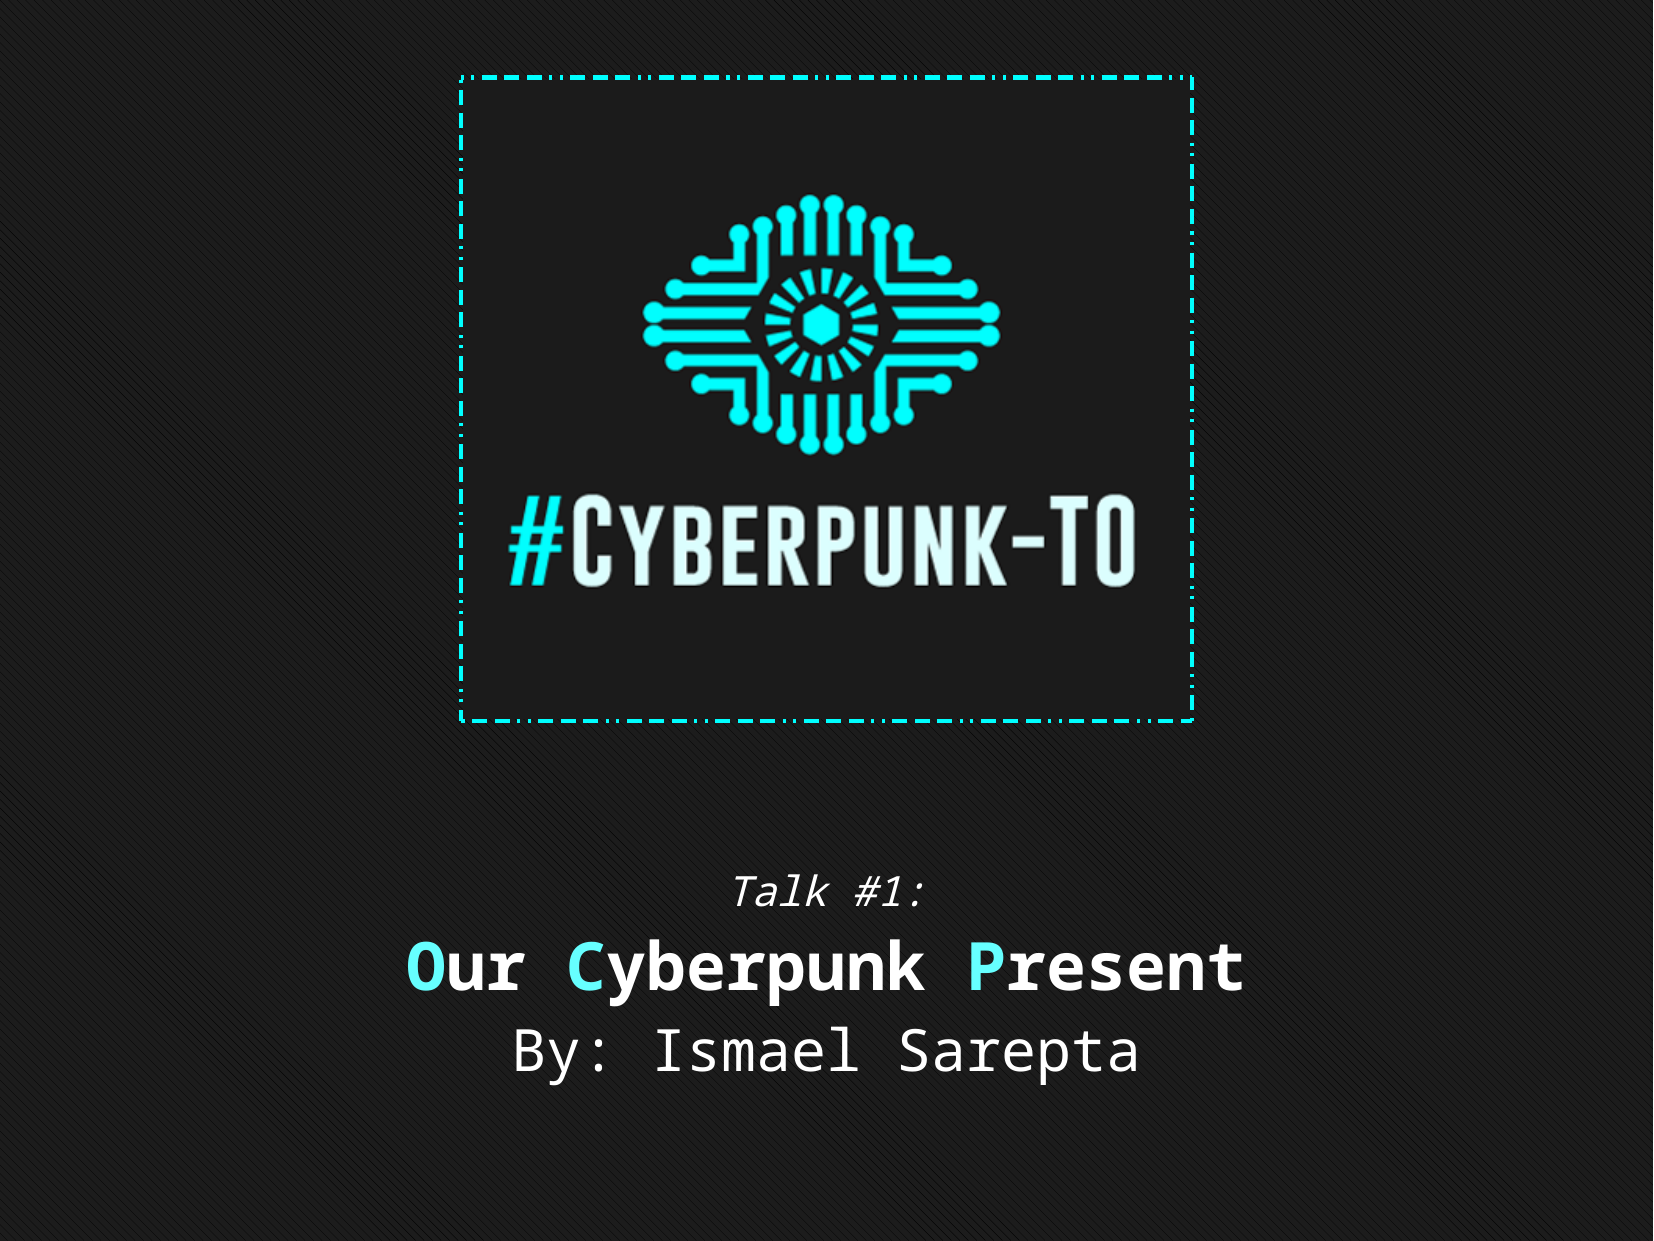

Talk #1:
Our Cyberpunk Present
By: Ismael Sarepta